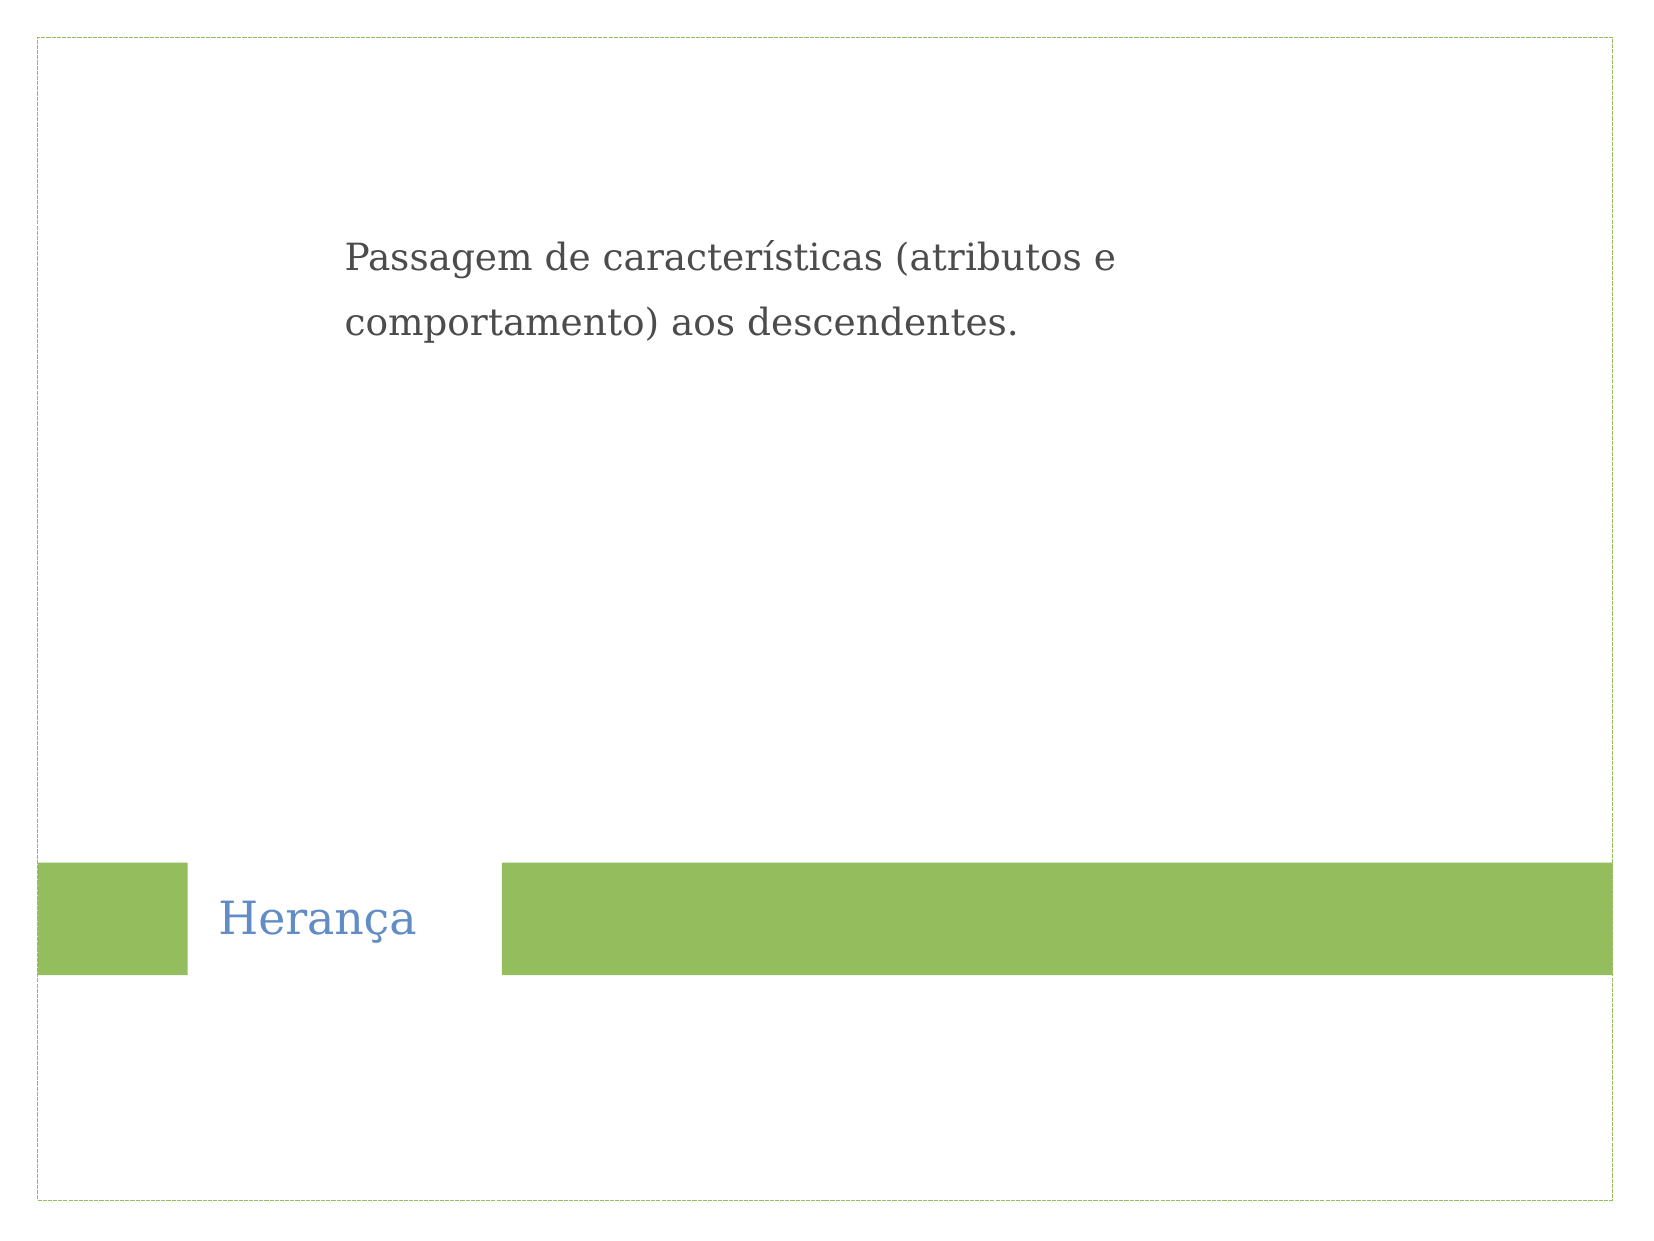

Passagem de características (atributos e comportamento) aos descendentes.
Herança